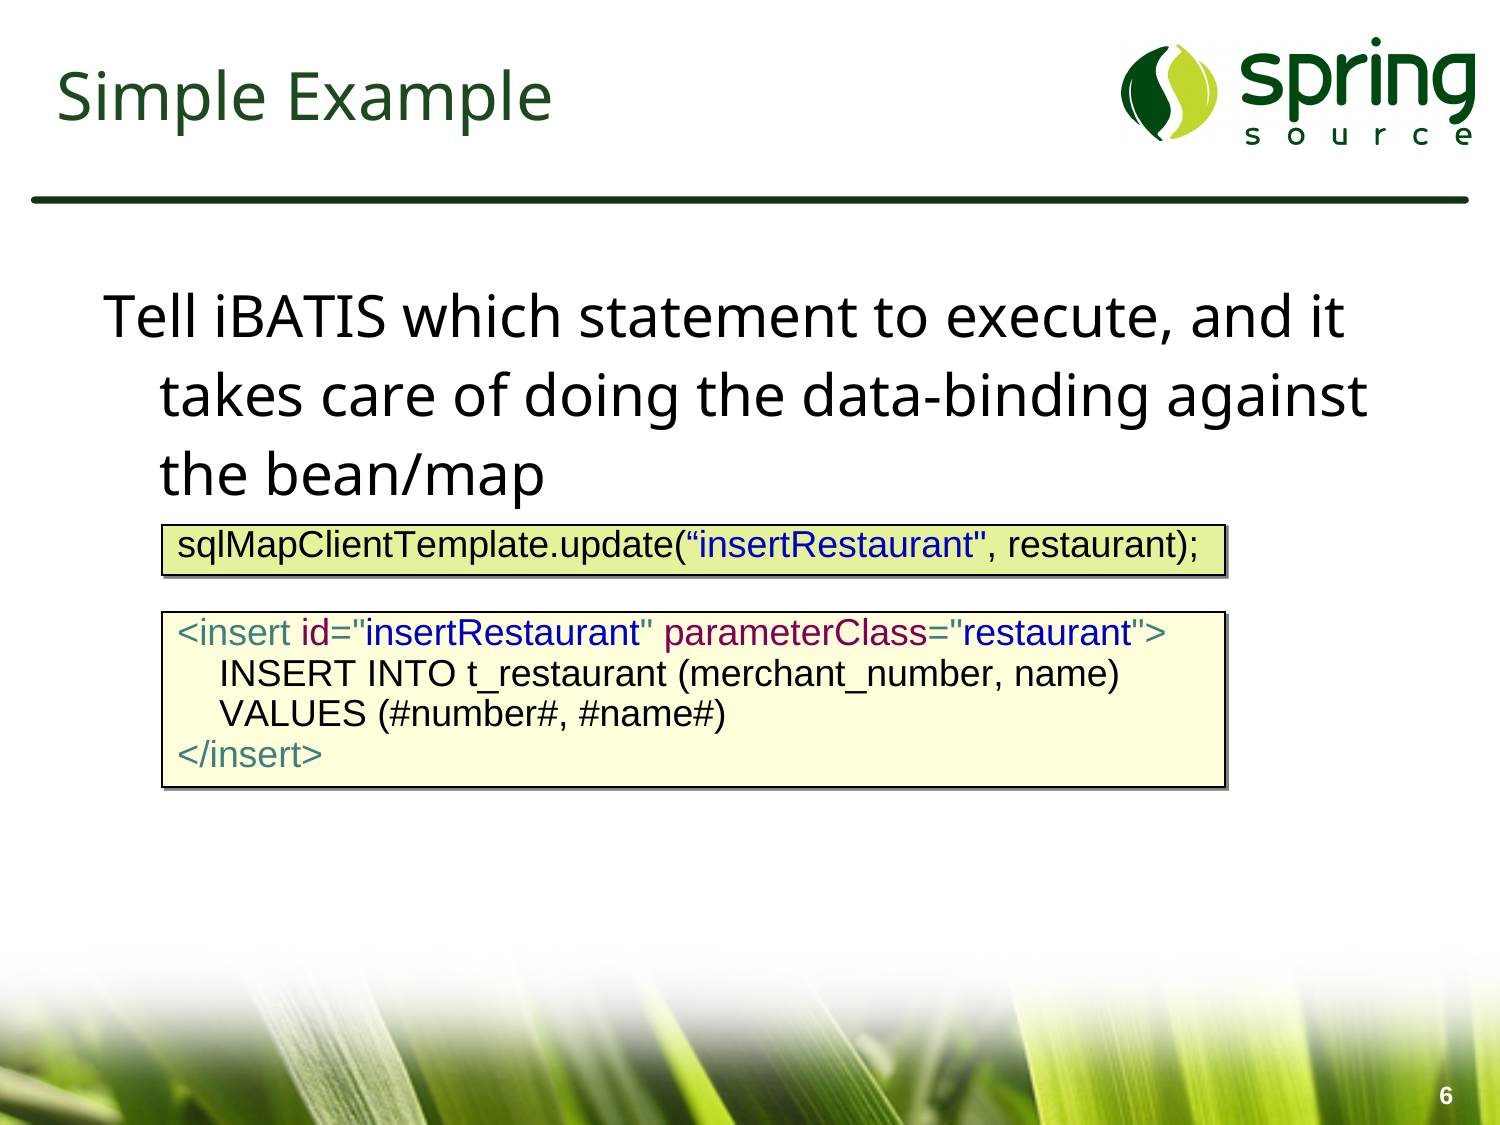

# Simple Example
Tell iBATIS which statement to execute, and it takes care of doing the data-binding against the bean/map
sqlMapClientTemplate.update(“insertRestaurant", restaurant);
<insert id="insertRestaurant" parameterClass="restaurant">
 INSERT INTO t_restaurant (merchant_number, name)
 VALUES (#number#, #name#)
</insert>